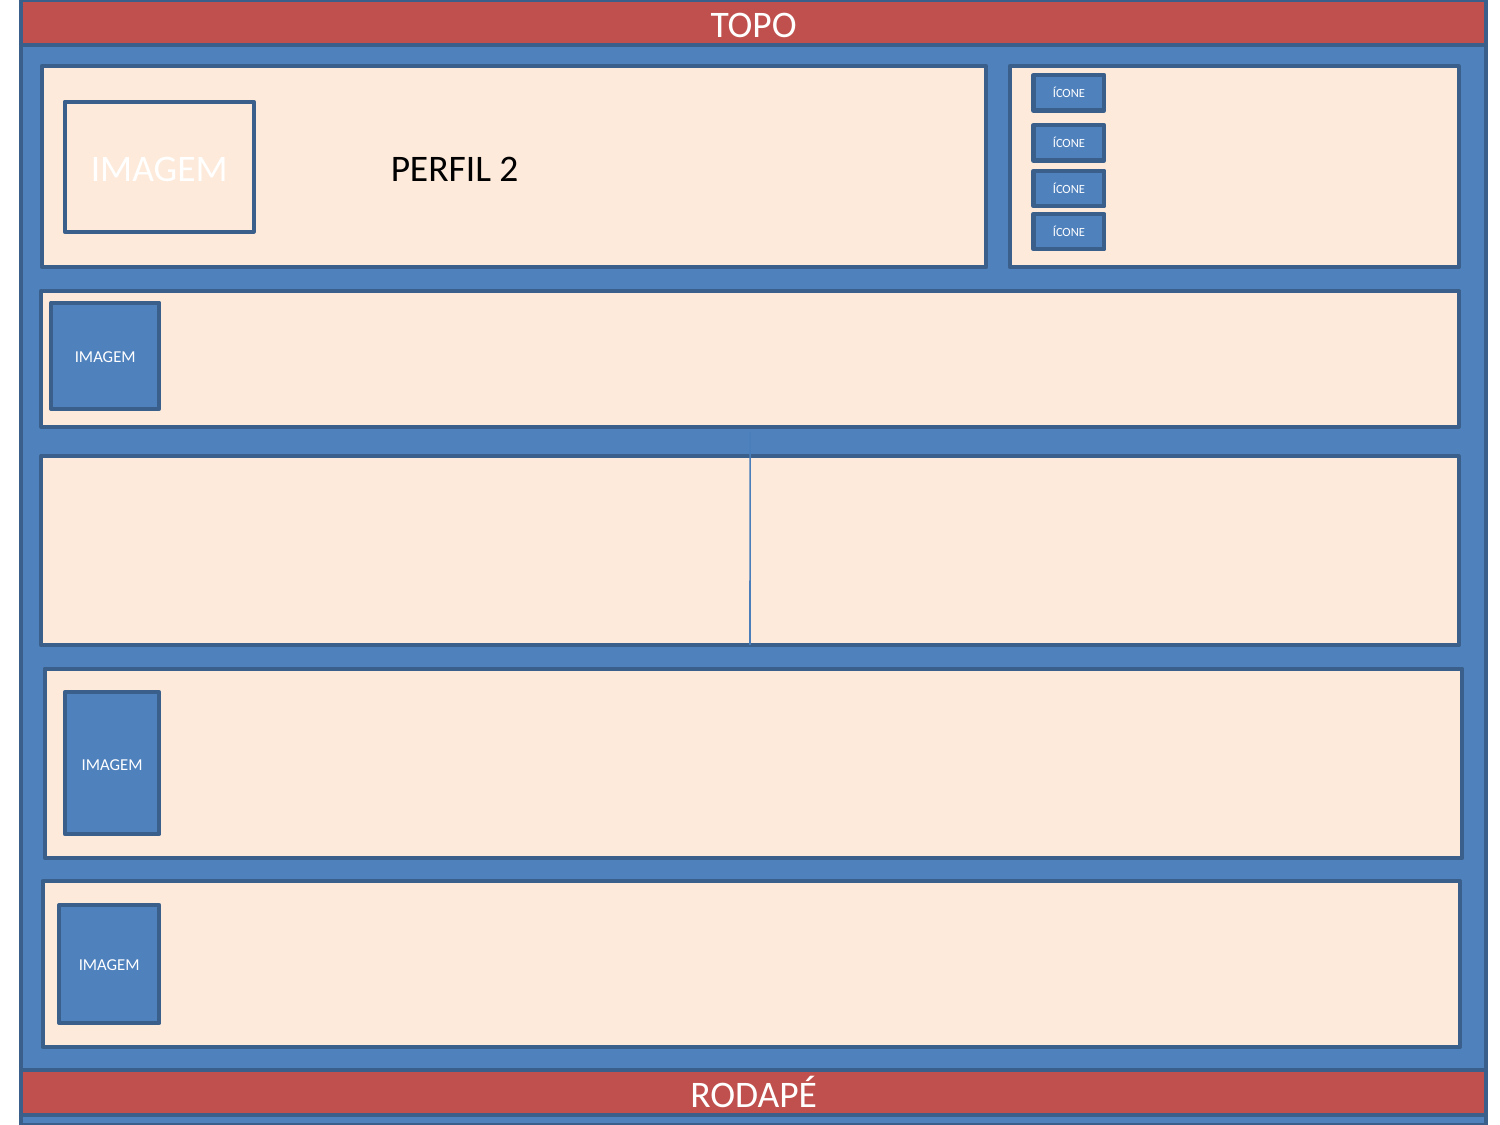

TOPO
ÍCONE
IMAGEM
ÍCONE
PERFIL 2
ÍCONE
ÍCONE
IMAGEM
IMAGEM
IMAGEM
RODAPÉ